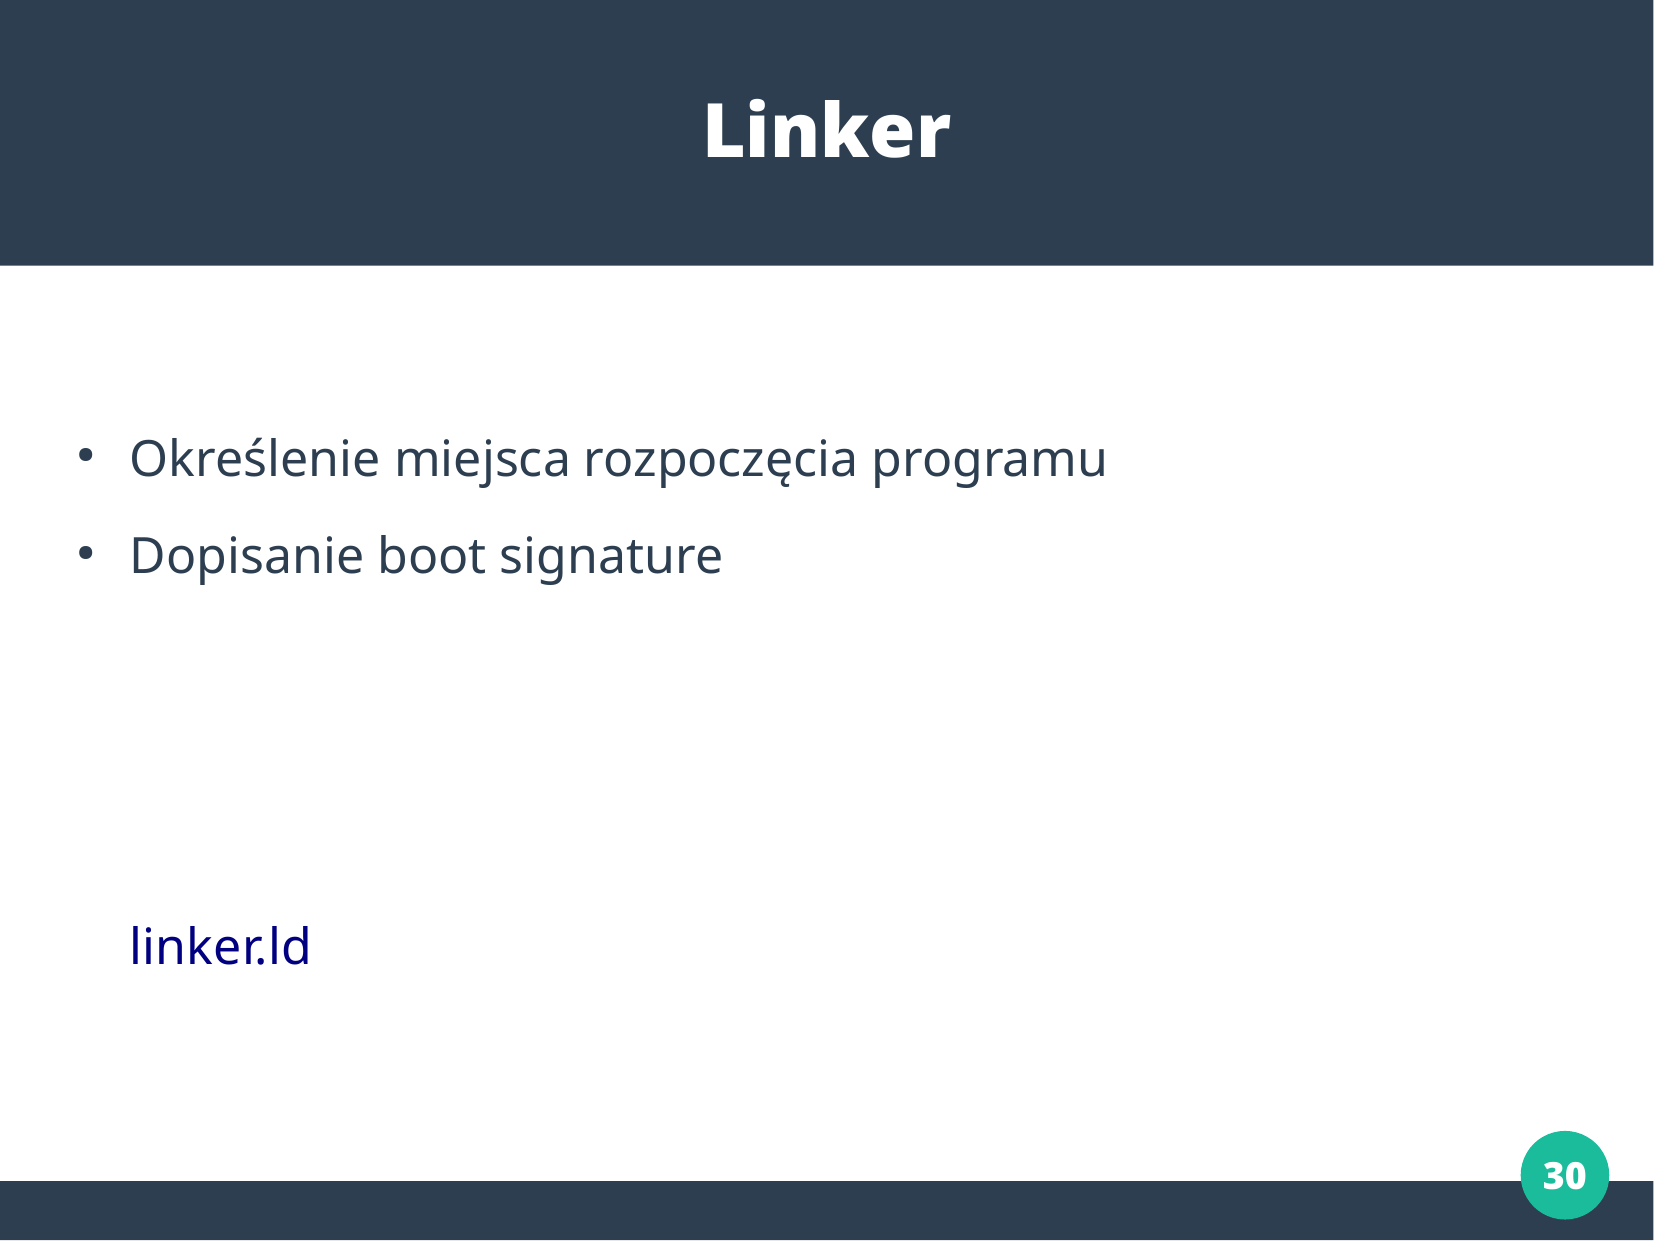

# Linker
Określenie miejsca rozpoczęcia programu
Dopisanie boot signature
linker.ld
30